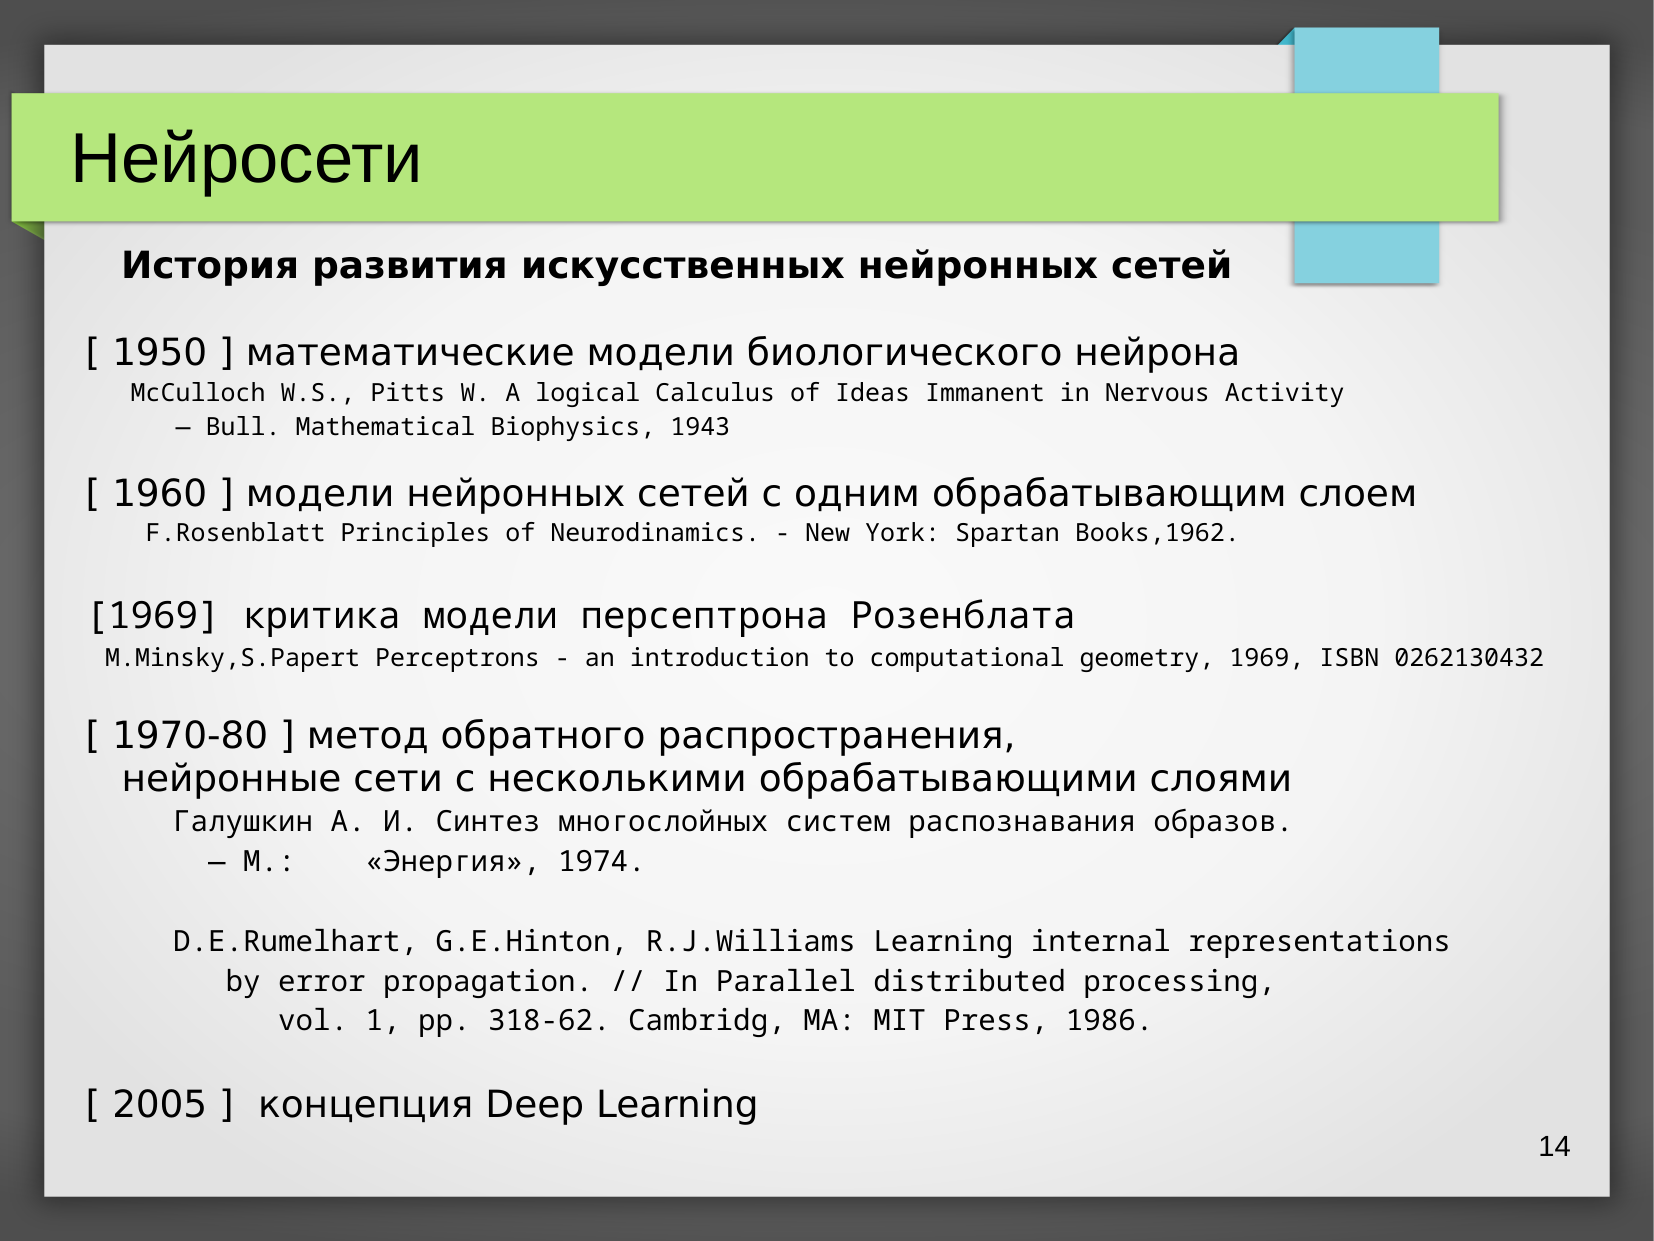

# Нейросети
История развития искусственных нейронных сетей
[ 1950 ] математические модели биологического нейрона
 McCulloch W.S., Pitts W. A logical Calculus of Ideas Immanent in Nervous Activity
 — Bull. Mathematical Biophysics, 1943
[ 1960 ] модели нейронных сетей с одним обрабатывающим слоем
 F.Rosenblatt Principles of Neurodinamics. - New York: Spartan Books,1962.
[1969] критика модели персептрона Розенблата
M.Minsky,S.Papert Perceptrons - an introduction to computational geometry, 1969, ISBN 0262130432
[ 1970-80 ] метод обратного распространения,
 нейронные сети с несколькими обрабатывающими слоями
 Галушкин А. И. Синтез многослойных систем распознавания образов.
 — М.: «Энергия», 1974.
 D.E.Rumelhart, G.E.Hinton, R.J.Williams Learning internal representations
 by error propagation. // In Parallel distributed processing,
 vol. 1, pp. 318-62. Cambridg, MA: MIT Press, 1986.
[ 2005 ] концепция Deep Learning
14